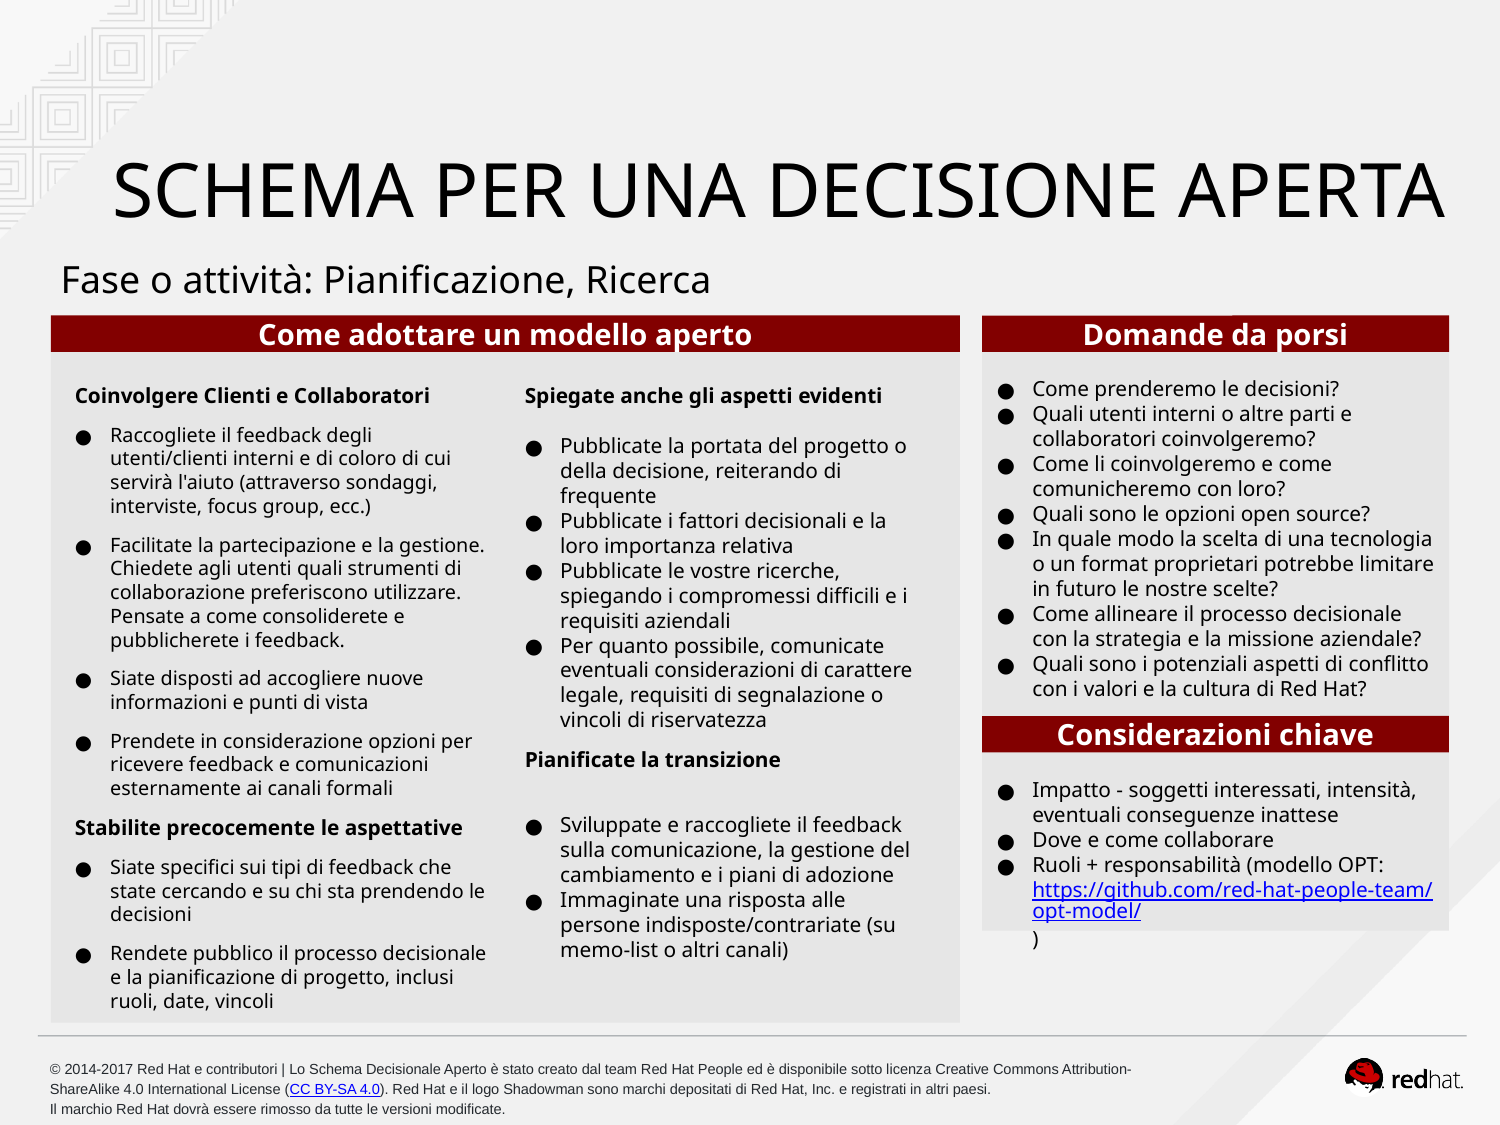

SCHEMA PER UNA DECISIONE APERTA
Fase o attività: Pianificazione, Ricerca
Domande da porsi
Come adottare un modello aperto
PHASE: IDEATION
Come prenderemo le decisioni?
Quali utenti interni o altre parti e collaboratori coinvolgeremo?
Come li coinvolgeremo e come comunicheremo con loro?
Quali sono le opzioni open source?
In quale modo la scelta di una tecnologia o un format proprietari potrebbe limitare in futuro le nostre scelte?
Come allineare il processo decisionale con la strategia e la missione aziendale?
Quali sono i potenziali aspetti di conflitto con i valori e la cultura di Red Hat?
Coinvolgere Clienti e Collaboratori
Raccogliete il feedback degli utenti/clienti interni e di coloro di cui servirà l'aiuto (attraverso sondaggi, interviste, focus group, ecc.)
Facilitate la partecipazione e la gestione. Chiedete agli utenti quali strumenti di collaborazione preferiscono utilizzare. Pensate a come consoliderete e pubblicherete i feedback.
Siate disposti ad accogliere nuove informazioni e punti di vista
Prendete in considerazione opzioni per ricevere feedback e comunicazioni esternamente ai canali formali
Stabilite precocemente le aspettative
Siate specifici sui tipi di feedback che state cercando e su chi sta prendendo le decisioni
Rendete pubblico il processo decisionale e la pianificazione di progetto, inclusi ruoli, date, vincoli
Spiegate anche gli aspetti evidenti
Pubblicate la portata del progetto o della decisione, reiterando di frequente
Pubblicate i fattori decisionali e la loro importanza relativa
Pubblicate le vostre ricerche, spiegando i compromessi difficili e i requisiti aziendali
Per quanto possibile, comunicate eventuali considerazioni di carattere legale, requisiti di segnalazione o vincoli di riservatezza
Pianificate la transizione
Sviluppate e raccogliete il feedback sulla comunicazione, la gestione del cambiamento e i piani di adozione
Immaginate una risposta alle persone indisposte/contrariate (su memo-list o altri canali)
Considerazioni chiave
Impatto - soggetti interessati, intensità, eventuali conseguenze inattese
Dove e come collaborare
Ruoli + responsabilità (modello OPT: https://github.com/red-hat-people-team/opt-model/)